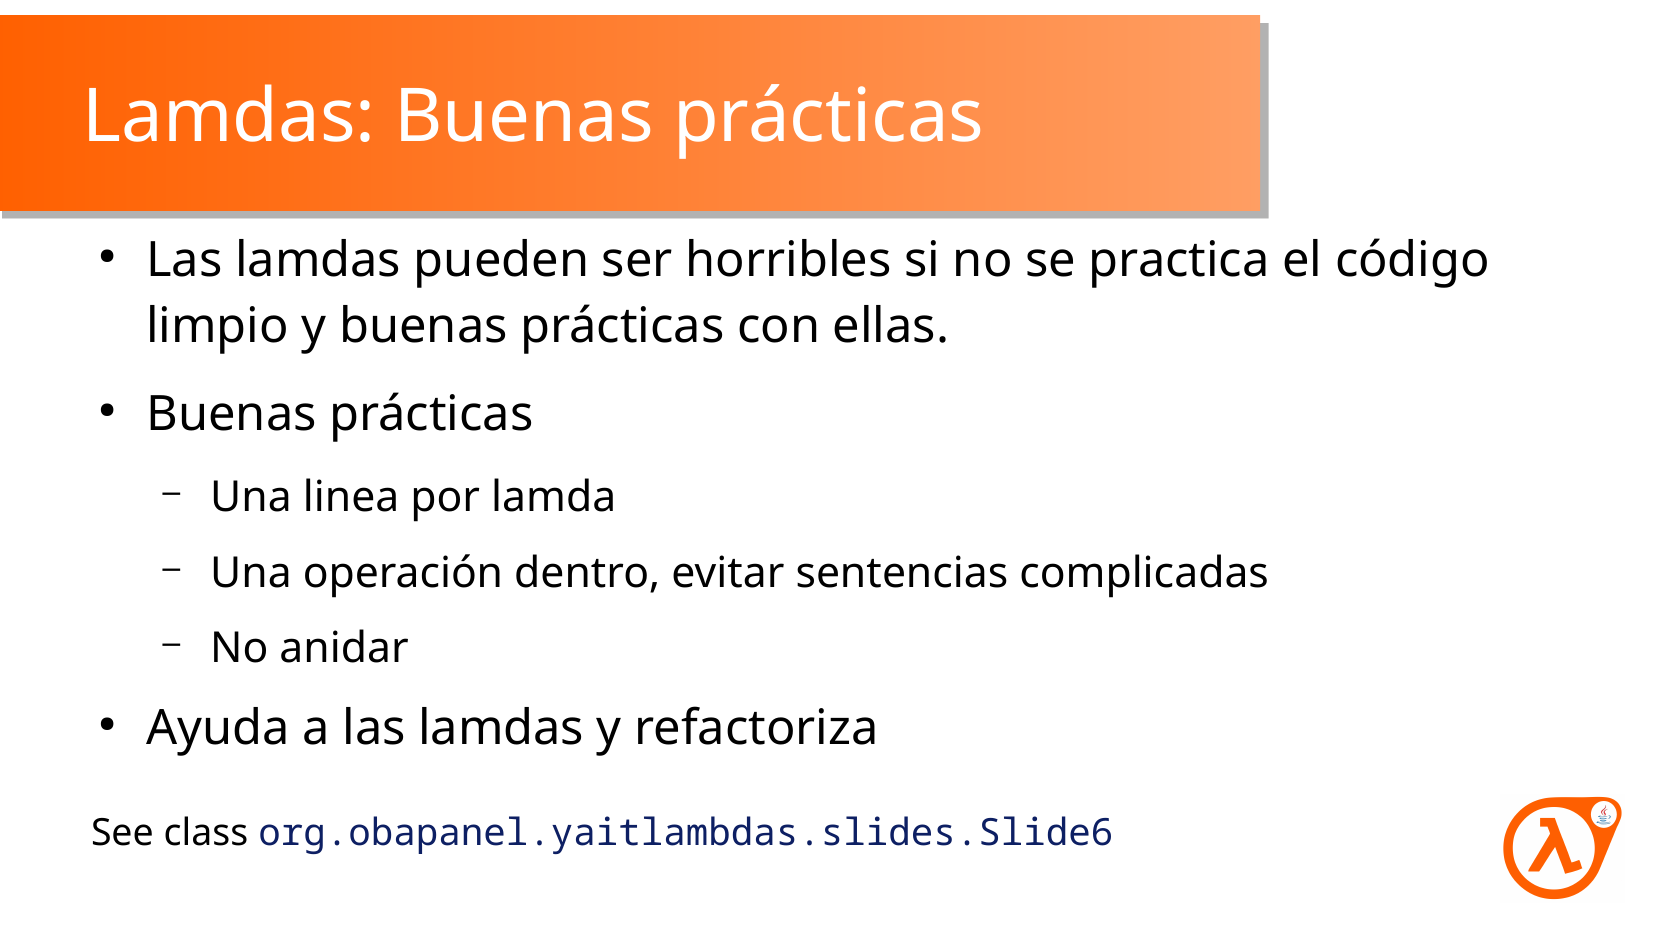

# Lamdas: Buenas prácticas
Las lamdas pueden ser horribles si no se practica el código limpio y buenas prácticas con ellas.
Buenas prácticas
Una linea por lamda
Una operación dentro, evitar sentencias complicadas
No anidar
Ayuda a las lamdas y refactoriza
See class org.obapanel.yaitlambdas.slides.Slide6